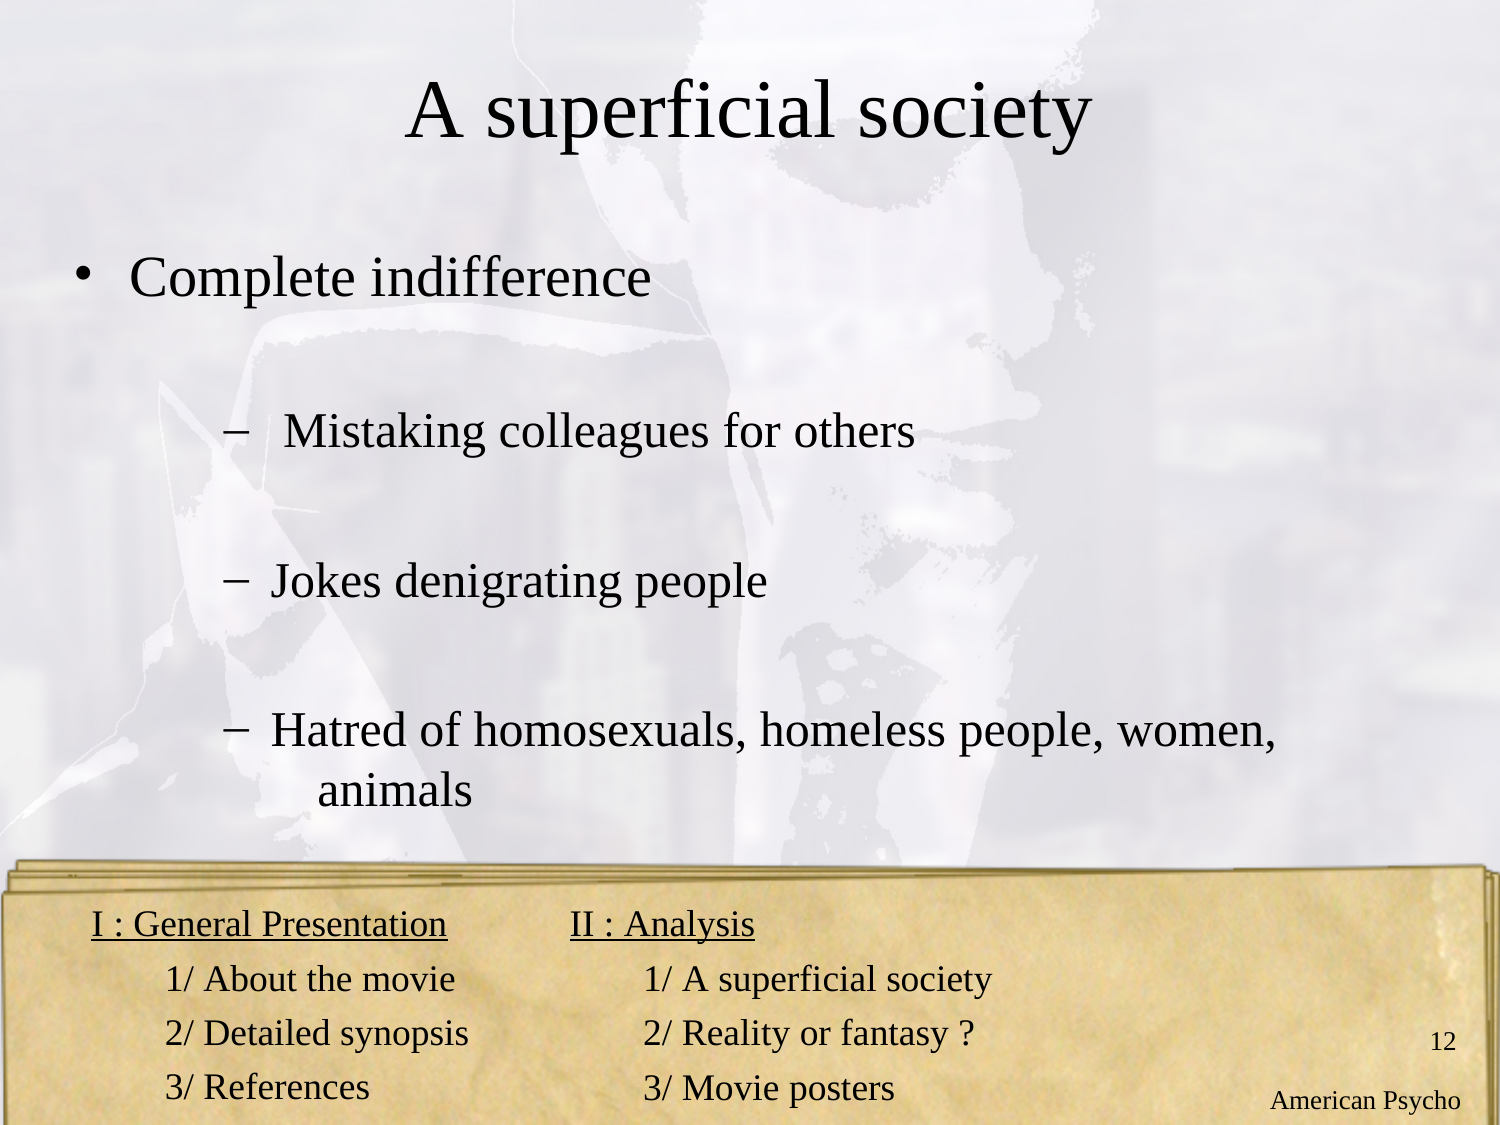

# A superficial society
Complete indifference
 Mistaking colleagues for others
Jokes denigrating people
Hatred of homosexuals, homeless people, women, animals
12
American Psycho